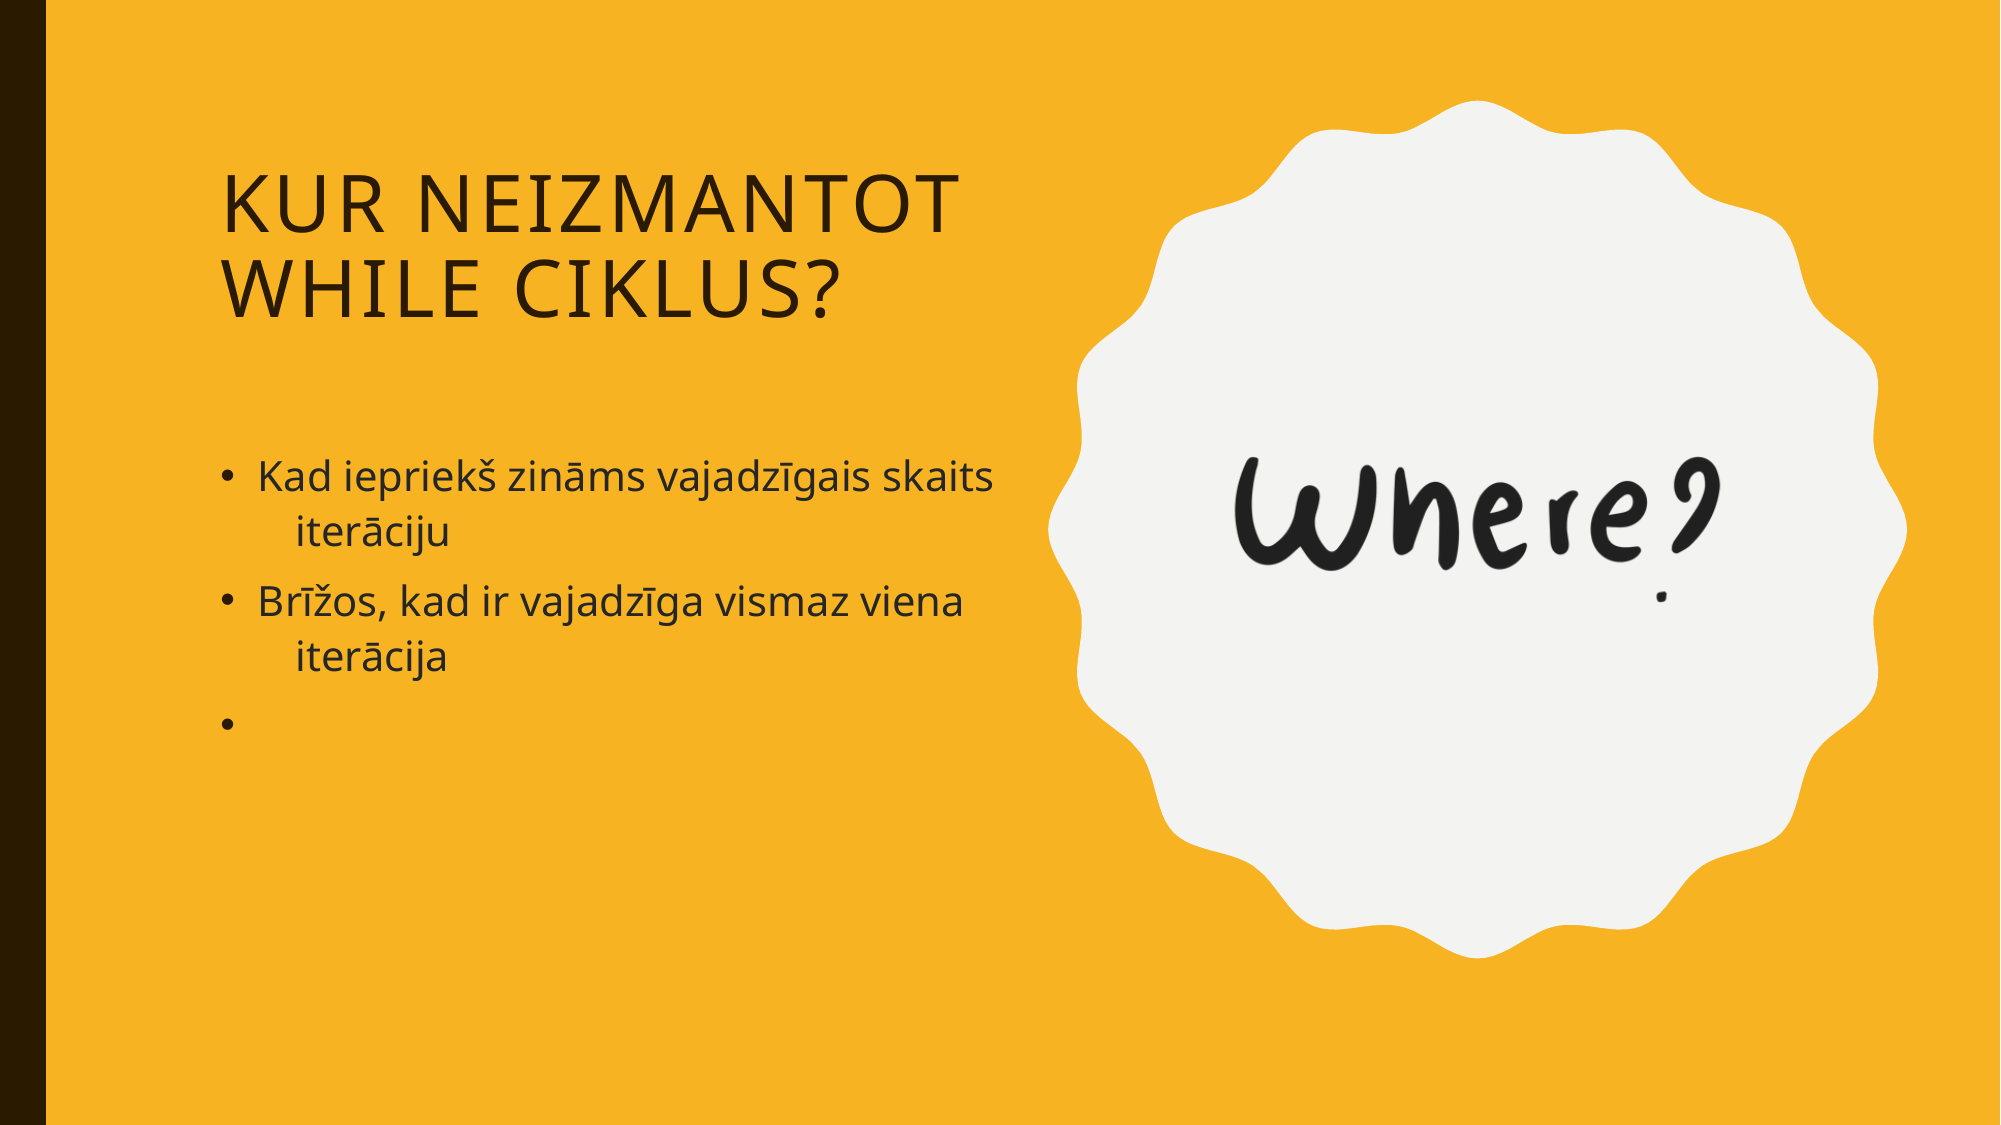

# Kur neizmantot while ciklus?
Kad iepriekš zināms vajadzīgais skaits iterāciju
Brīžos, kad ir vajadzīga vismaz viena iterācija